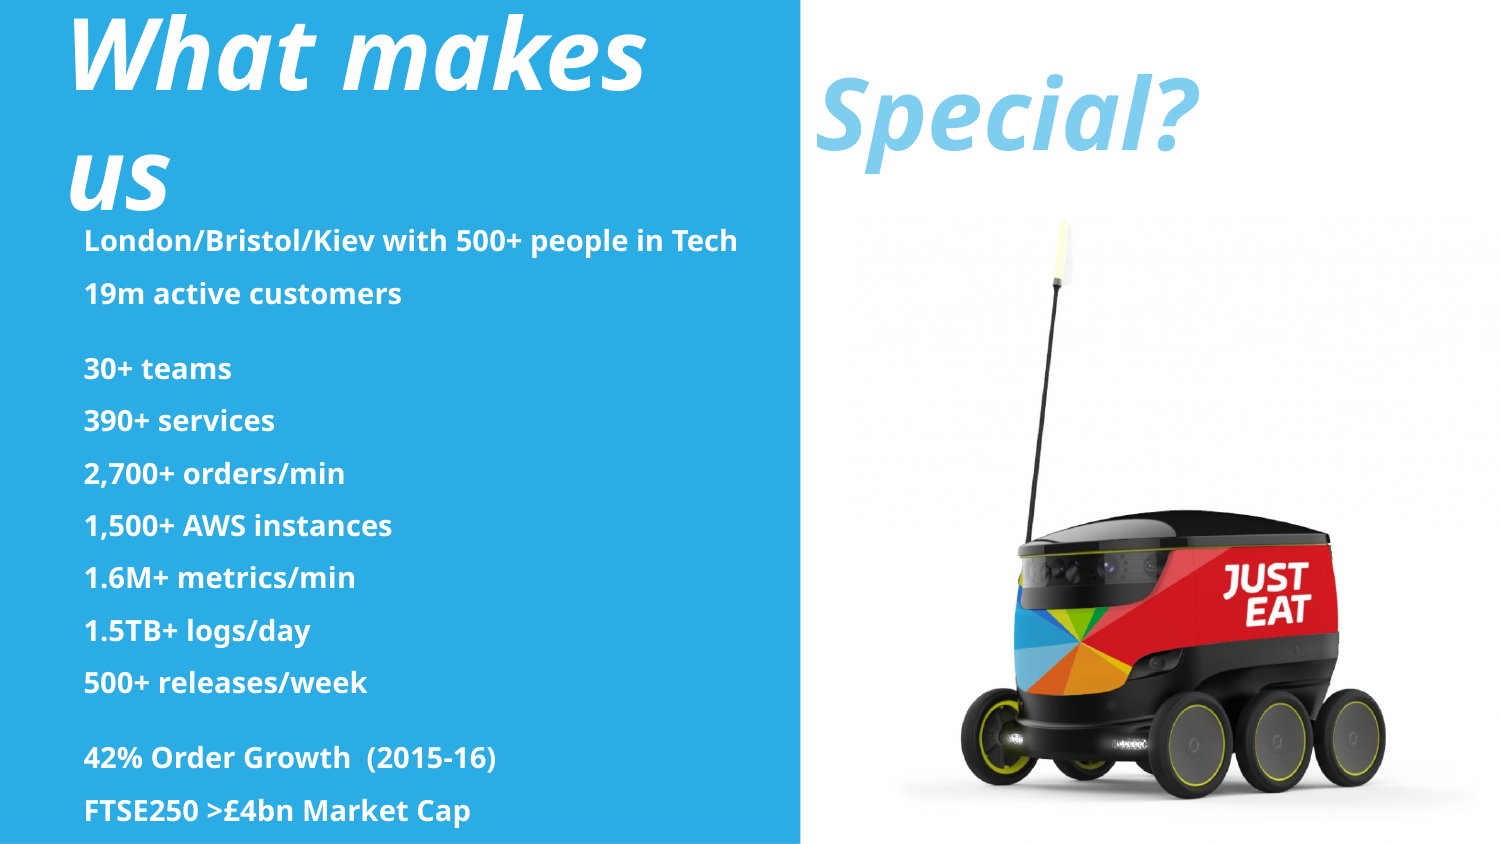

What makes us
Special?
London/Bristol/Kiev with 500+ people in Tech
19m active customers
30+ teams
390+ services
2,700+ orders/min
1,500+ AWS instances
1.6M+ metrics/min
1.5TB+ logs/day
500+ releases/week
42% Order Growth (2015-16)
FTSE250 >£4bn Market Cap
Fosduo dolores etoa jasom rebum. Steto clita kuasd gubogren, nosotra drs frone.